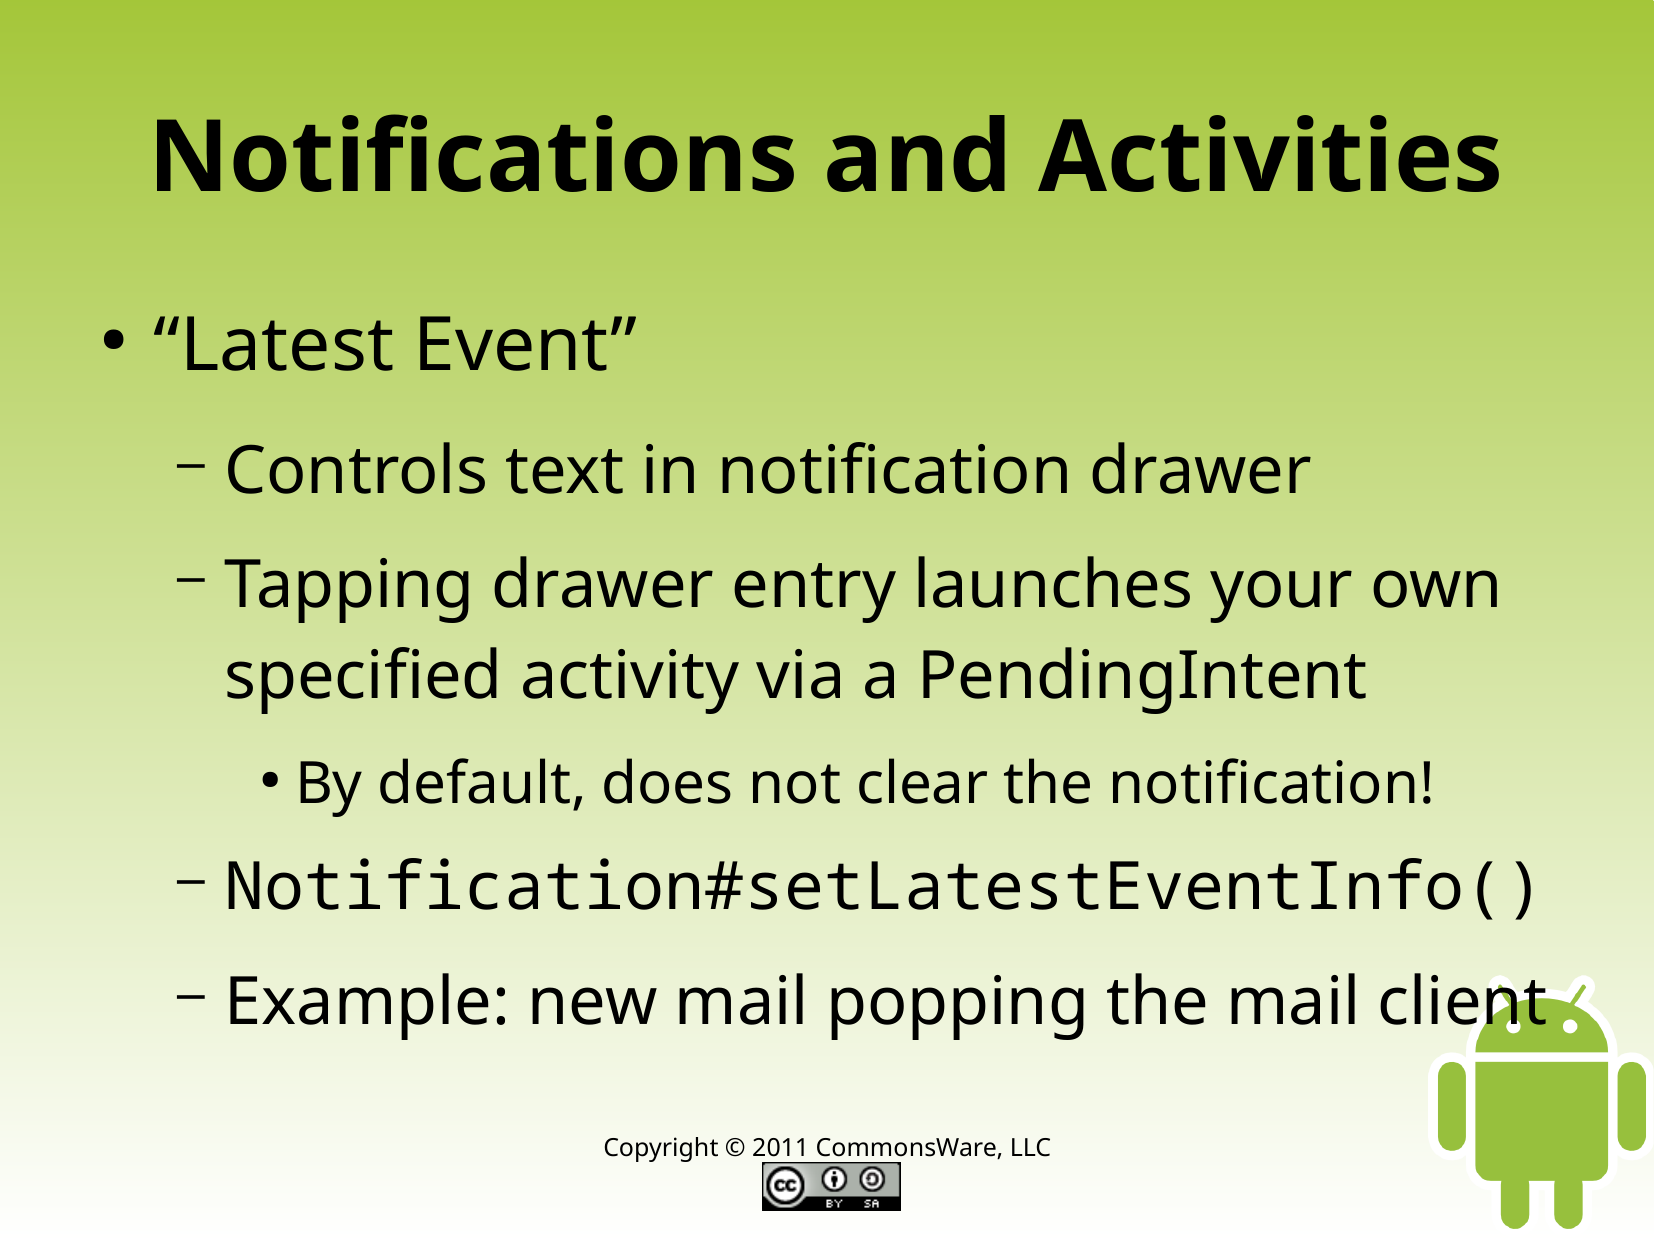

# Notifications and Activities
“Latest Event”
Controls text in notification drawer
Tapping drawer entry launches your own specified activity via a PendingIntent
By default, does not clear the notification!
Notification#setLatestEventInfo()
Example: new mail popping the mail client